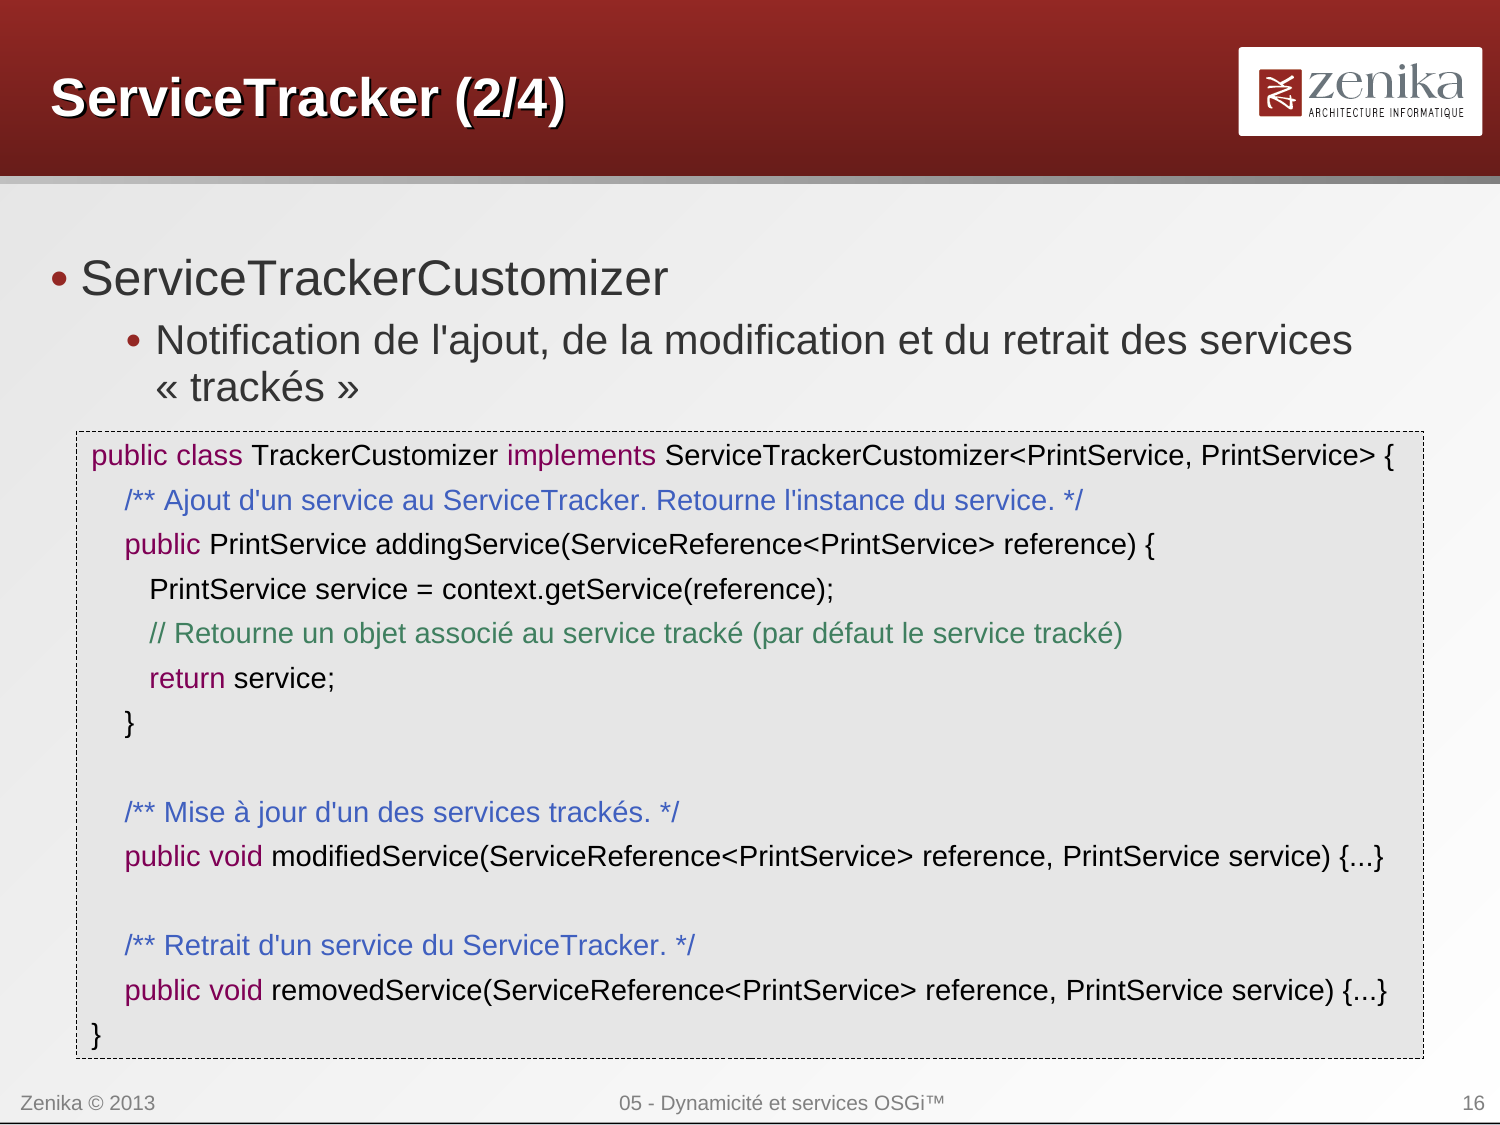

# ServiceTracker (2/4)
ServiceTrackerCustomizer
Notification de l'ajout, de la modification et du retrait des services « trackés »
public class TrackerCustomizer implements ServiceTrackerCustomizer<PrintService, PrintService> {
 /** Ajout d'un service au ServiceTracker. Retourne l'instance du service. */
 public PrintService addingService(ServiceReference<PrintService> reference) {
 PrintService service = context.getService(reference);
 // Retourne un objet associé au service tracké (par défaut le service tracké)
 return service;
 }
 /** Mise à jour d'un des services trackés. */
 public void modifiedService(ServiceReference<PrintService> reference, PrintService service) {...}
 /** Retrait d'un service du ServiceTracker. */
 public void removedService(ServiceReference<PrintService> reference, PrintService service) {...}
}